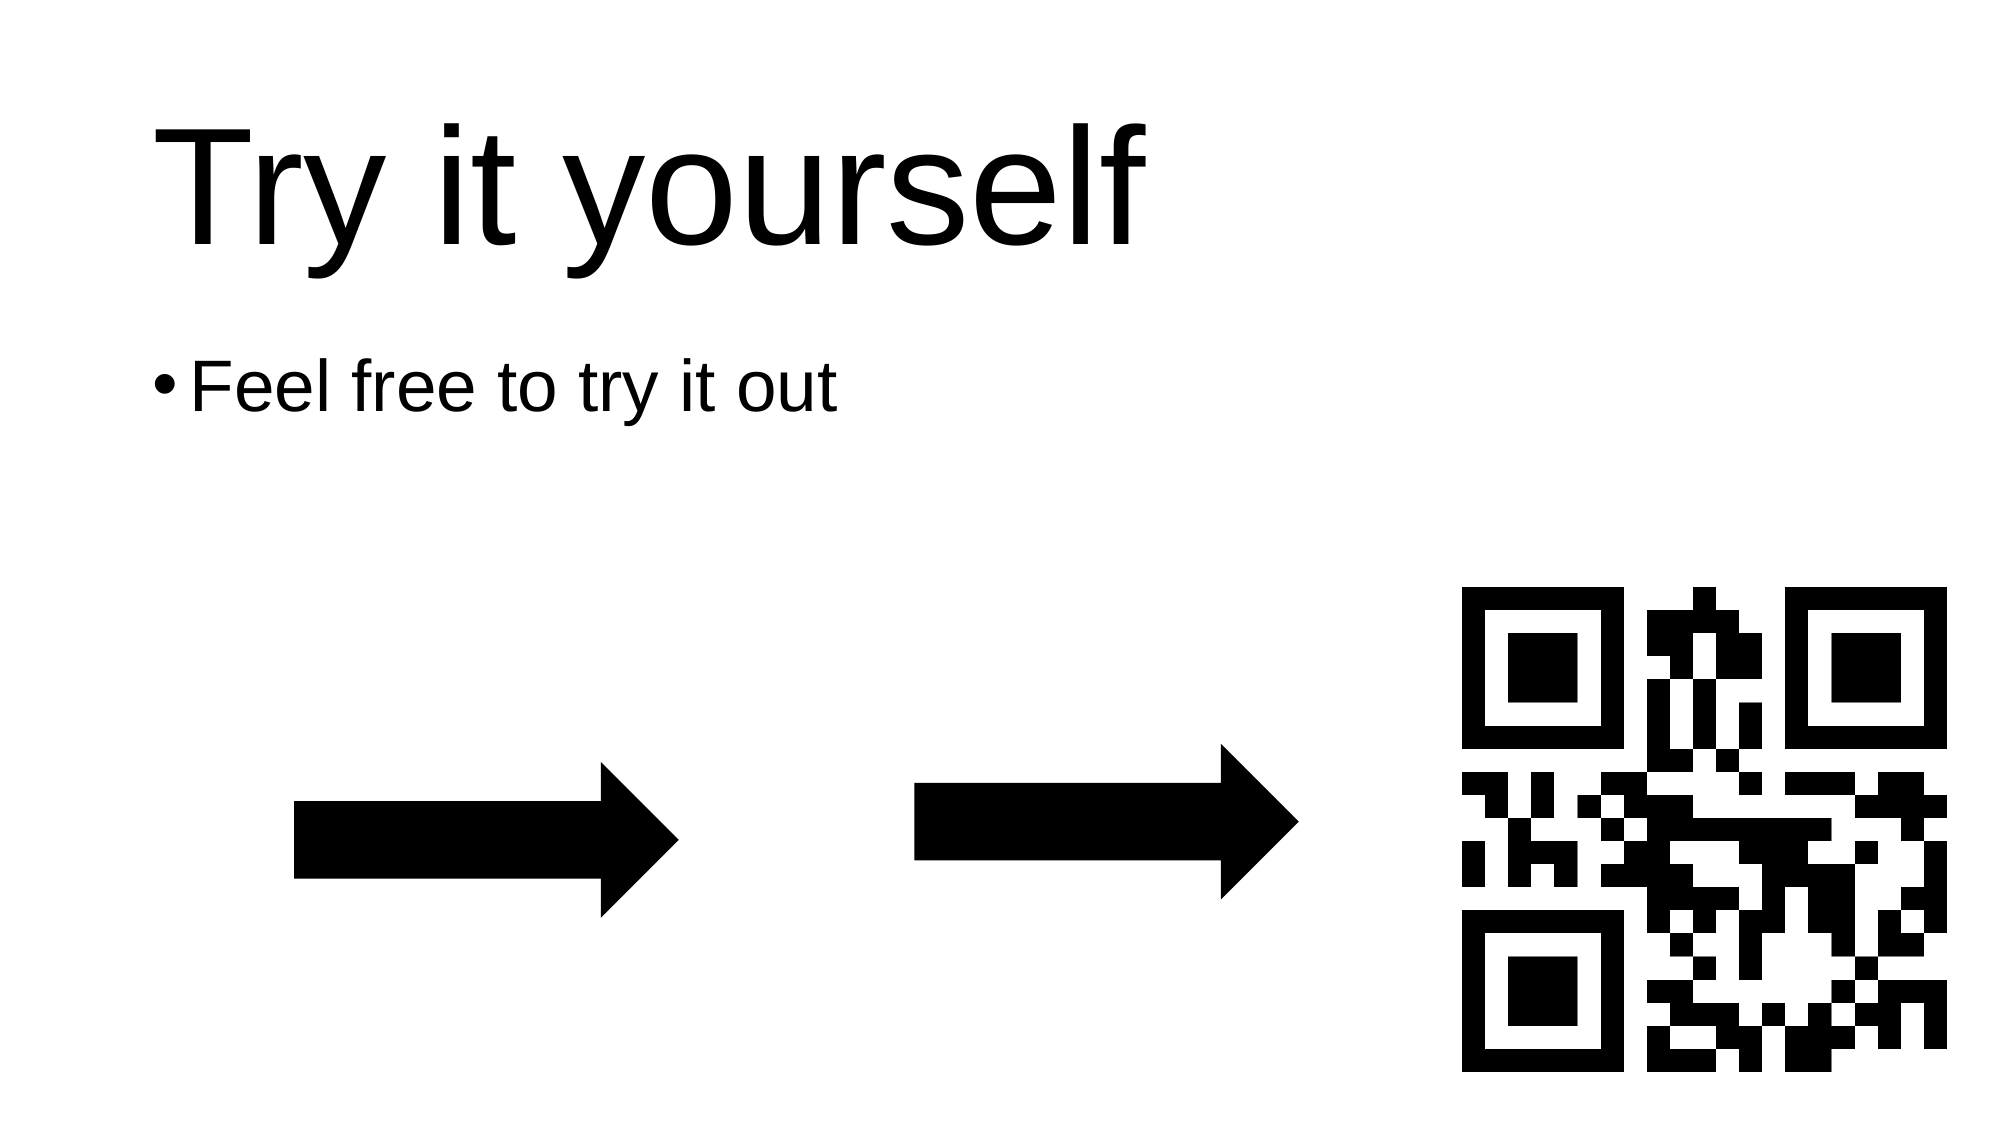

# Try it yourself
Feel free to try it out